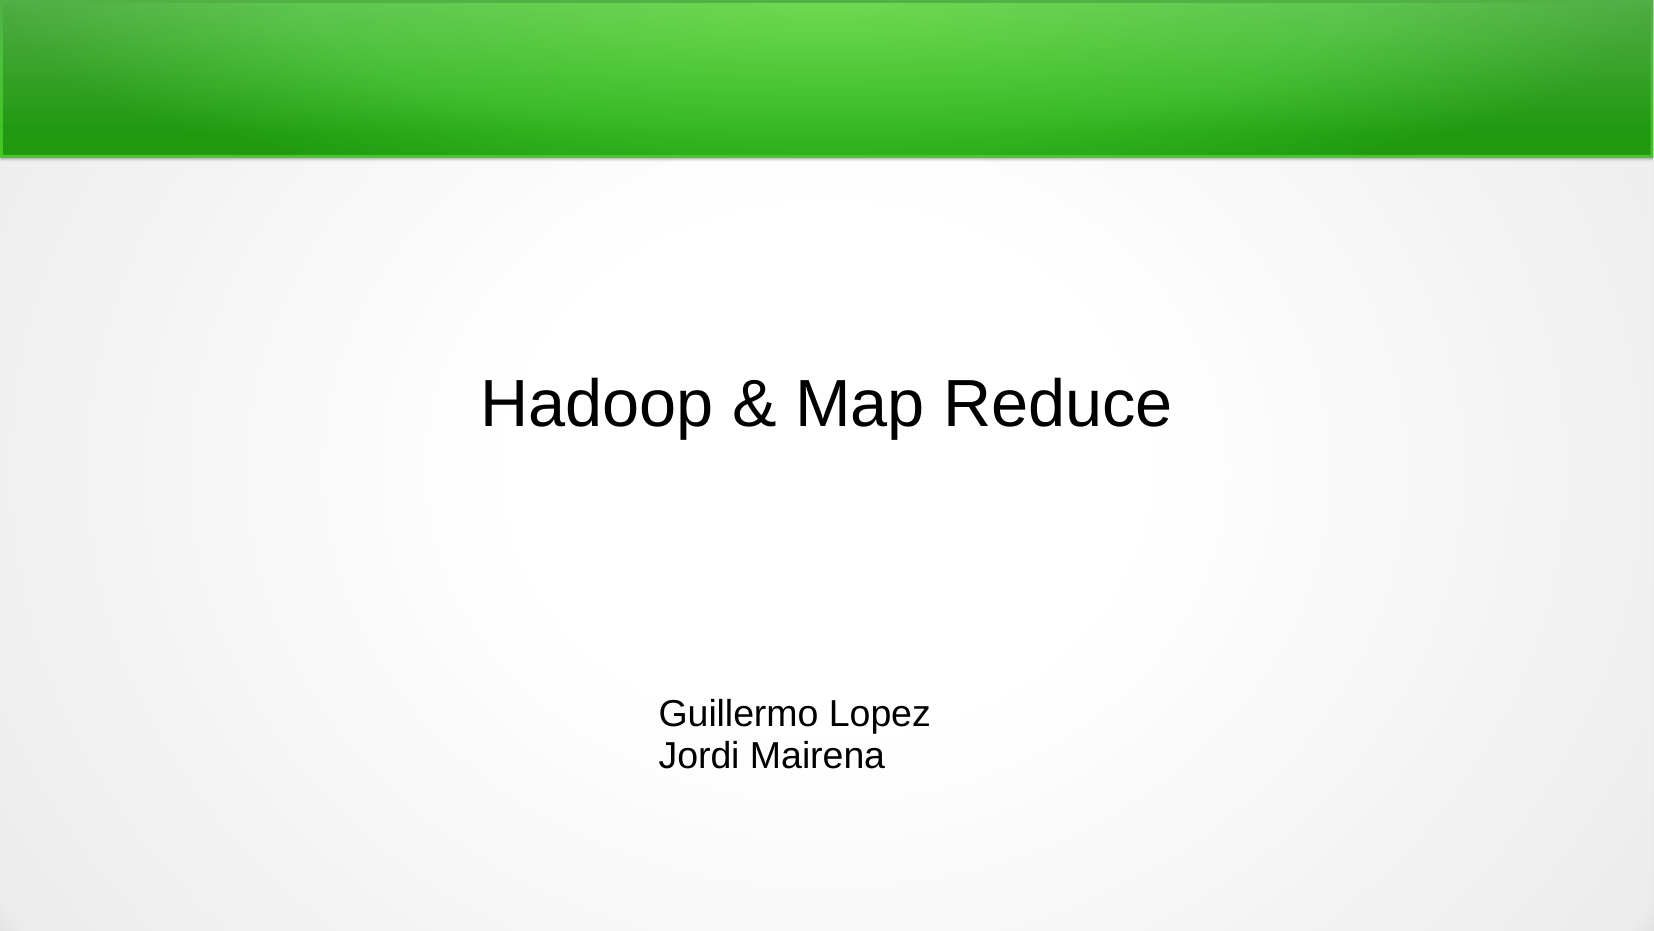

# Hadoop & Map Reduce
		Guillermo Lopez
		Jordi Mairena